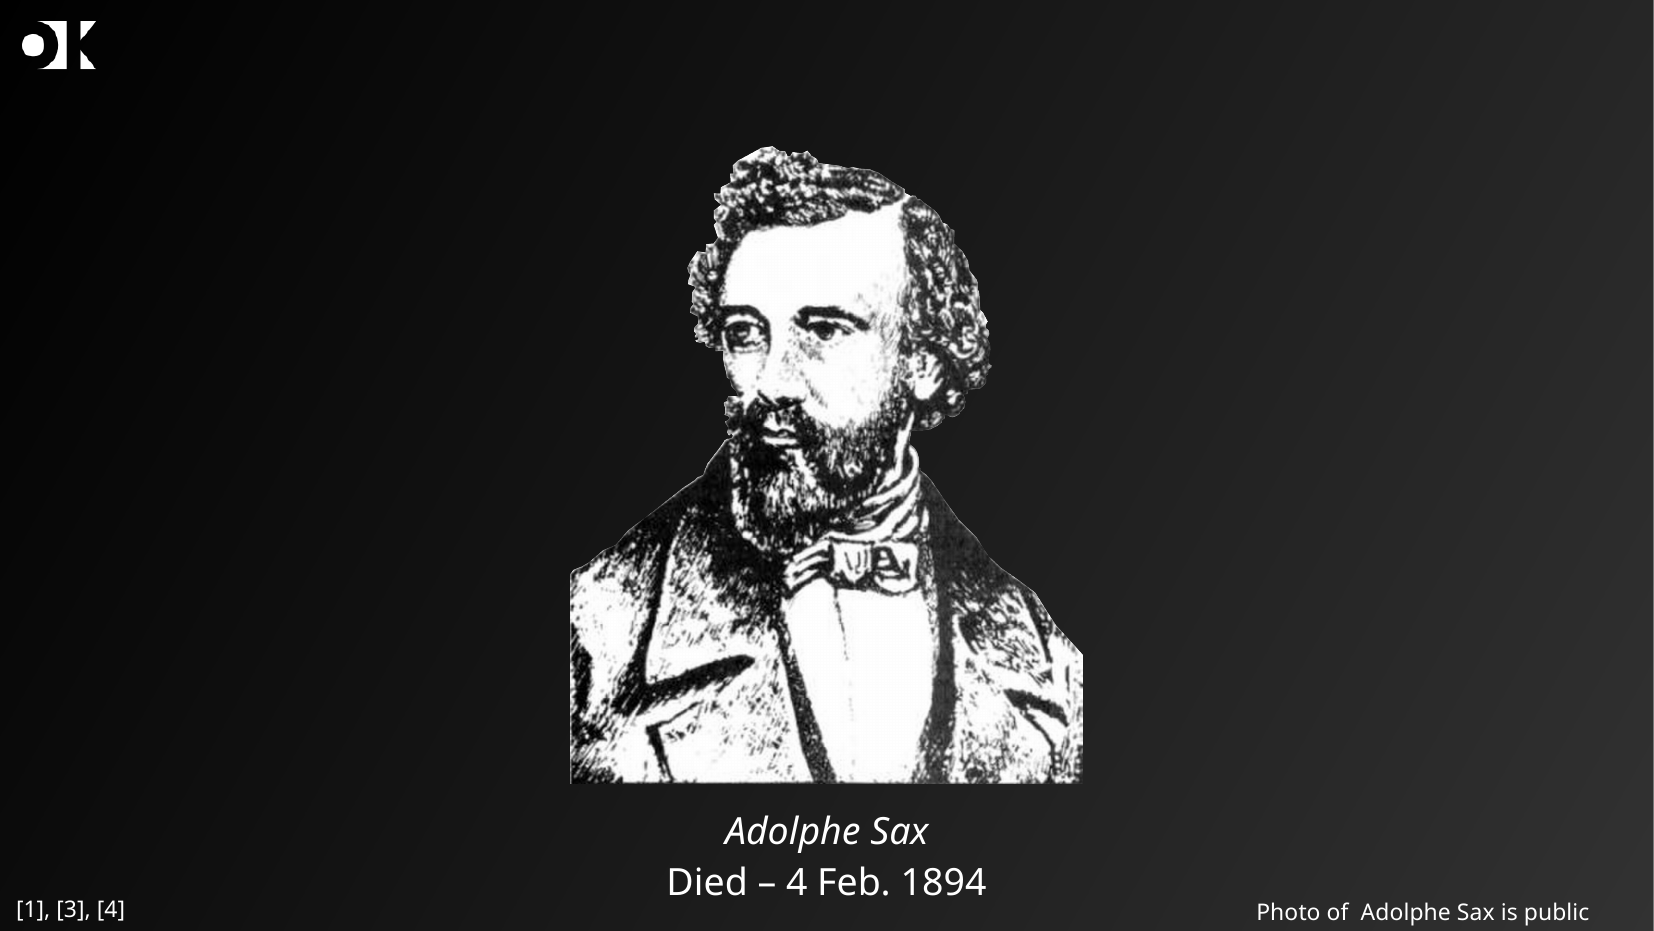

Adolphe Sax
Died – 4 Feb. 1894
[1], [3], [4]
Photo of Adolphe Sax is public domain.